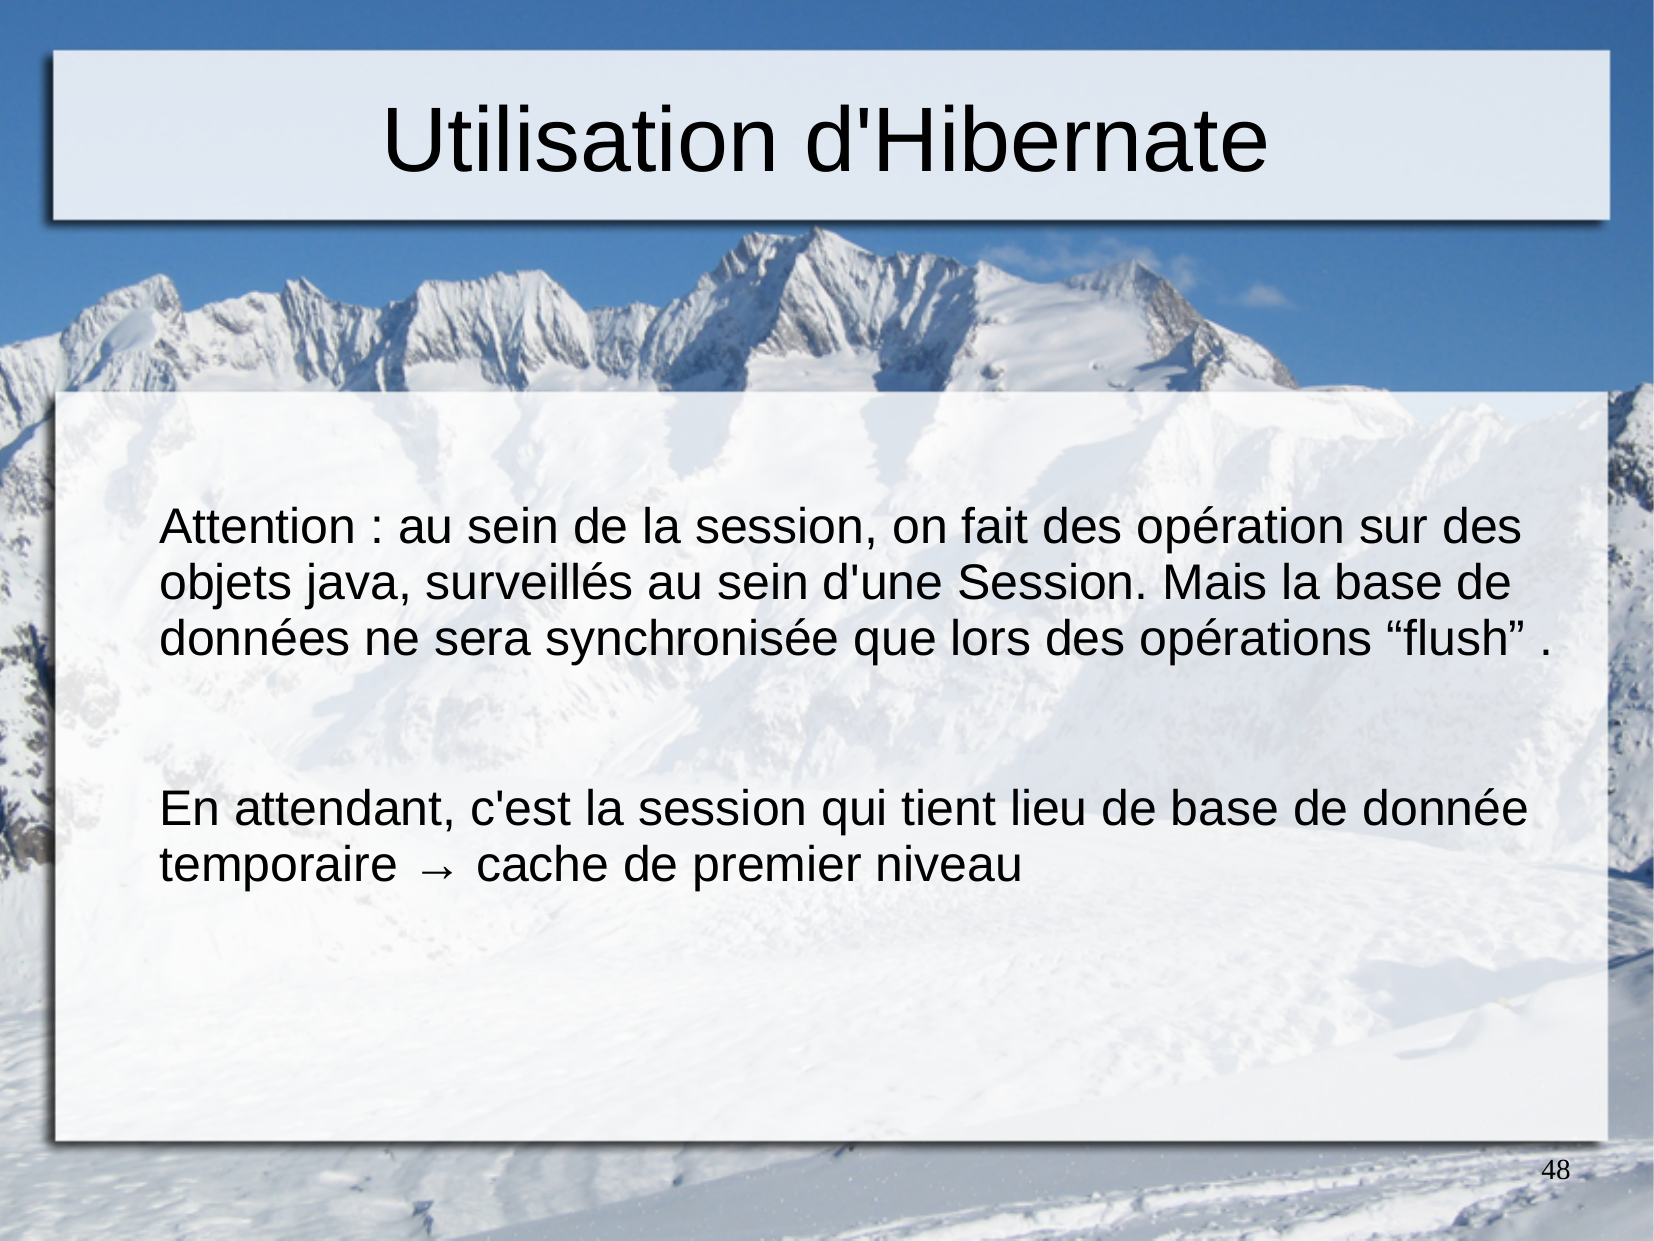

# Utilisation d'Hibernate
Attention : au sein de la session, on fait des opération sur des objets java, surveillés au sein d'une Session. Mais la base de données ne sera synchronisée que lors des opérations “flush” .
En attendant, c'est la session qui tient lieu de base de donnée temporaire → cache de premier niveau
48